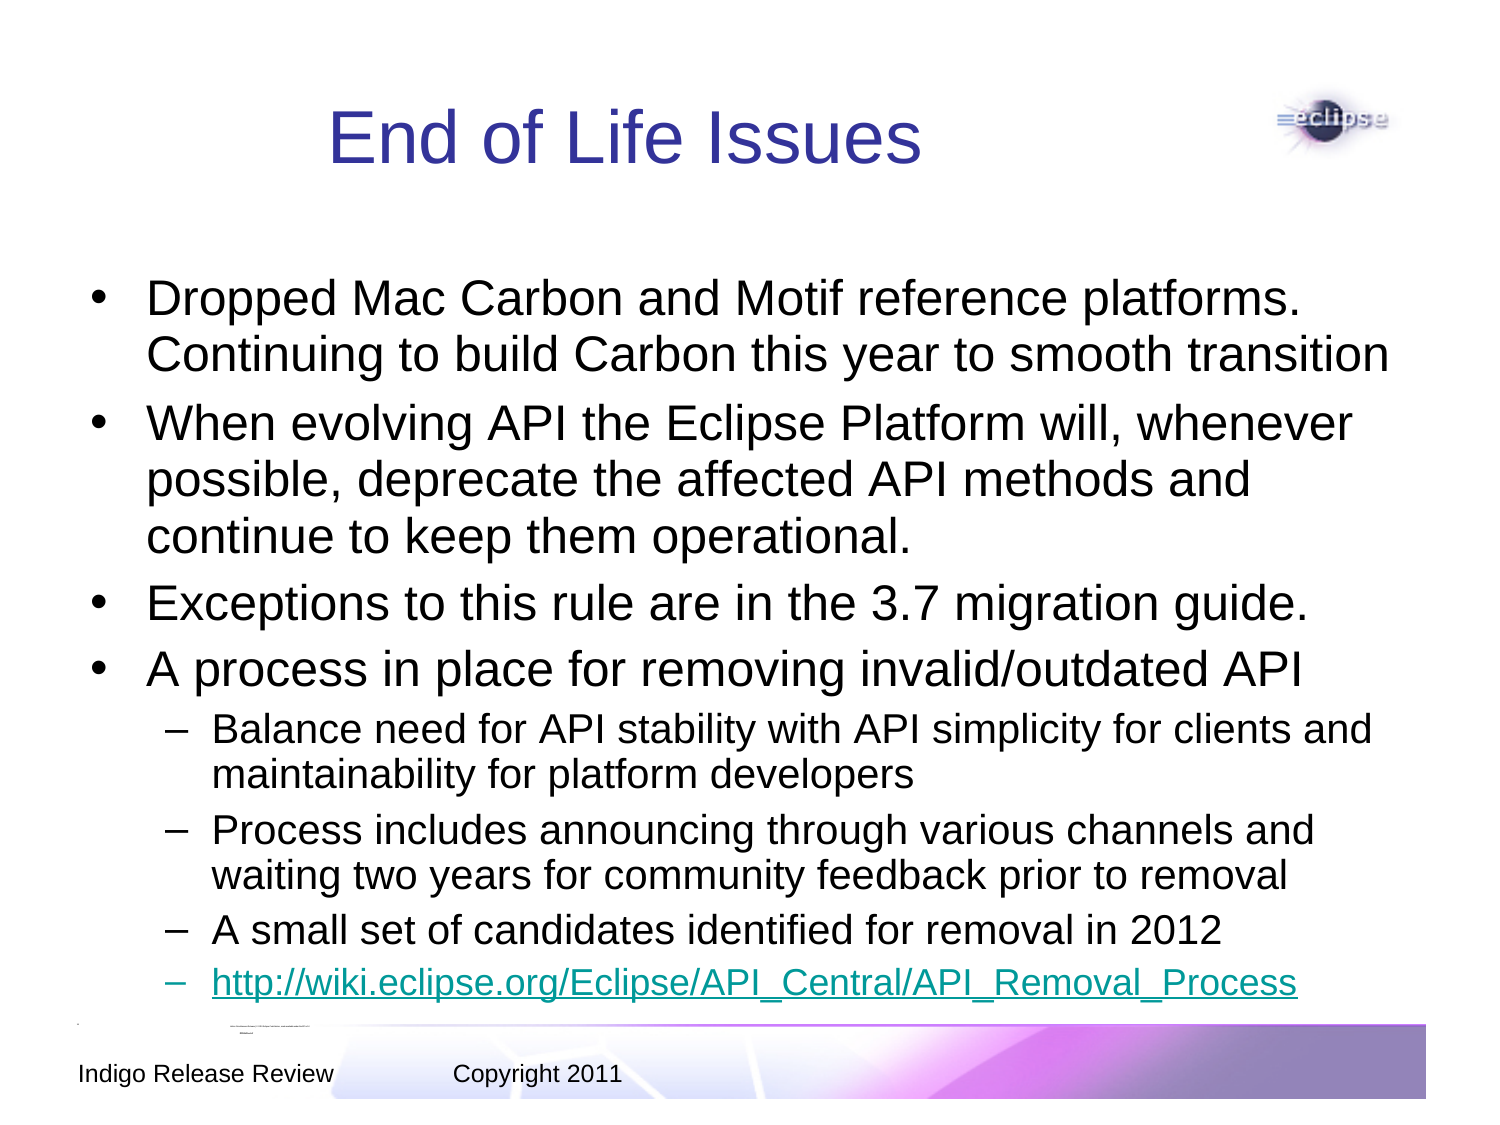

# End of Life Issues
Dropped Mac Carbon and Motif reference platforms. Continuing to build Carbon this year to smooth transition
When evolving API the Eclipse Platform will, whenever possible, deprecate the affected API methods and continue to keep them operational.
Exceptions to this rule are in the 3.7 migration guide.
A process in place for removing invalid/outdated API
Balance need for API stability with API simplicity for clients and maintainability for platform developers
Process includes announcing through various channels and waiting two years for community feedback prior to removal
A small set of candidates identified for removal in 2012
http://wiki.eclipse.org/Eclipse/API_Central/API_Removal_Process
16
Copyright 2011